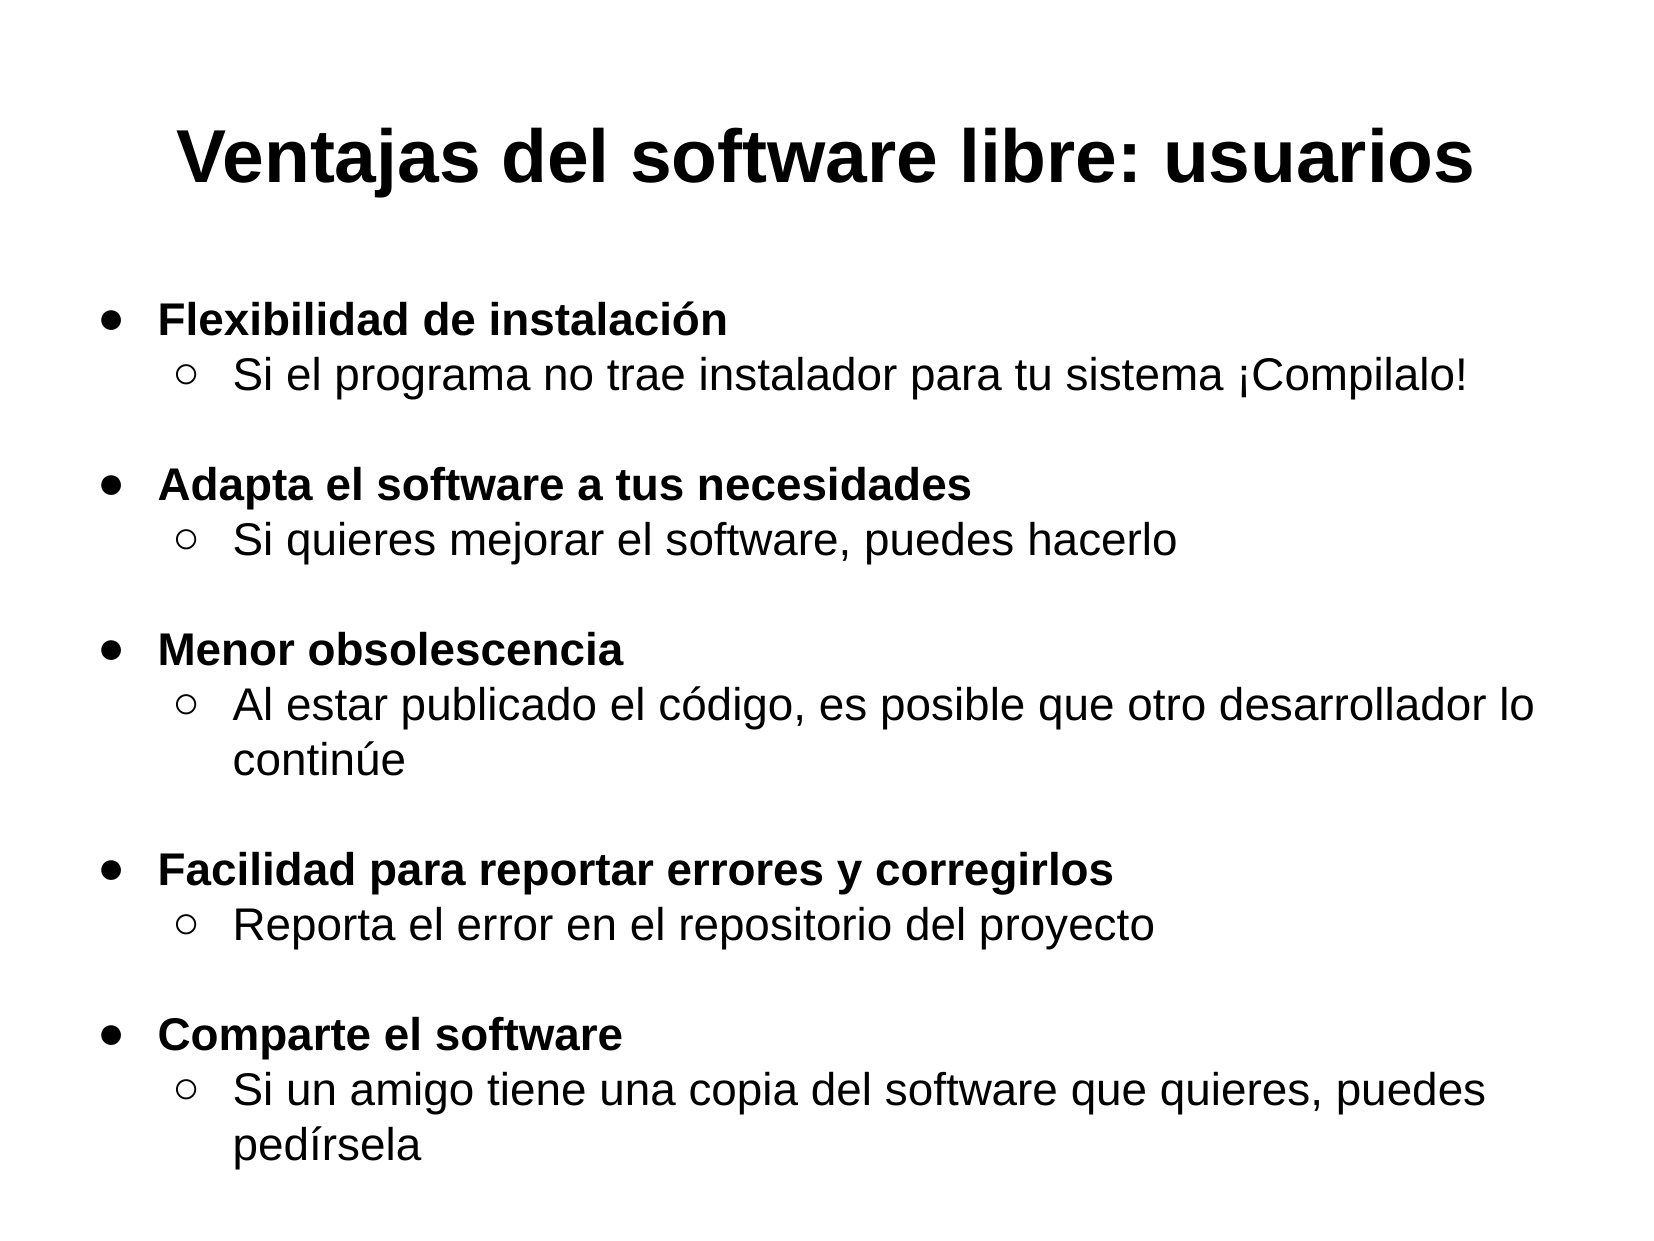

Ventajas del software libre: usuarios
Flexibilidad de instalación
Si el programa no trae instalador para tu sistema ¡Compilalo!
Adapta el software a tus necesidades
Si quieres mejorar el software, puedes hacerlo
Menor obsolescencia
Al estar publicado el código, es posible que otro desarrollador lo continúe
Facilidad para reportar errores y corregirlos
Reporta el error en el repositorio del proyecto
Comparte el software
Si un amigo tiene una copia del software que quieres, puedes pedírsela